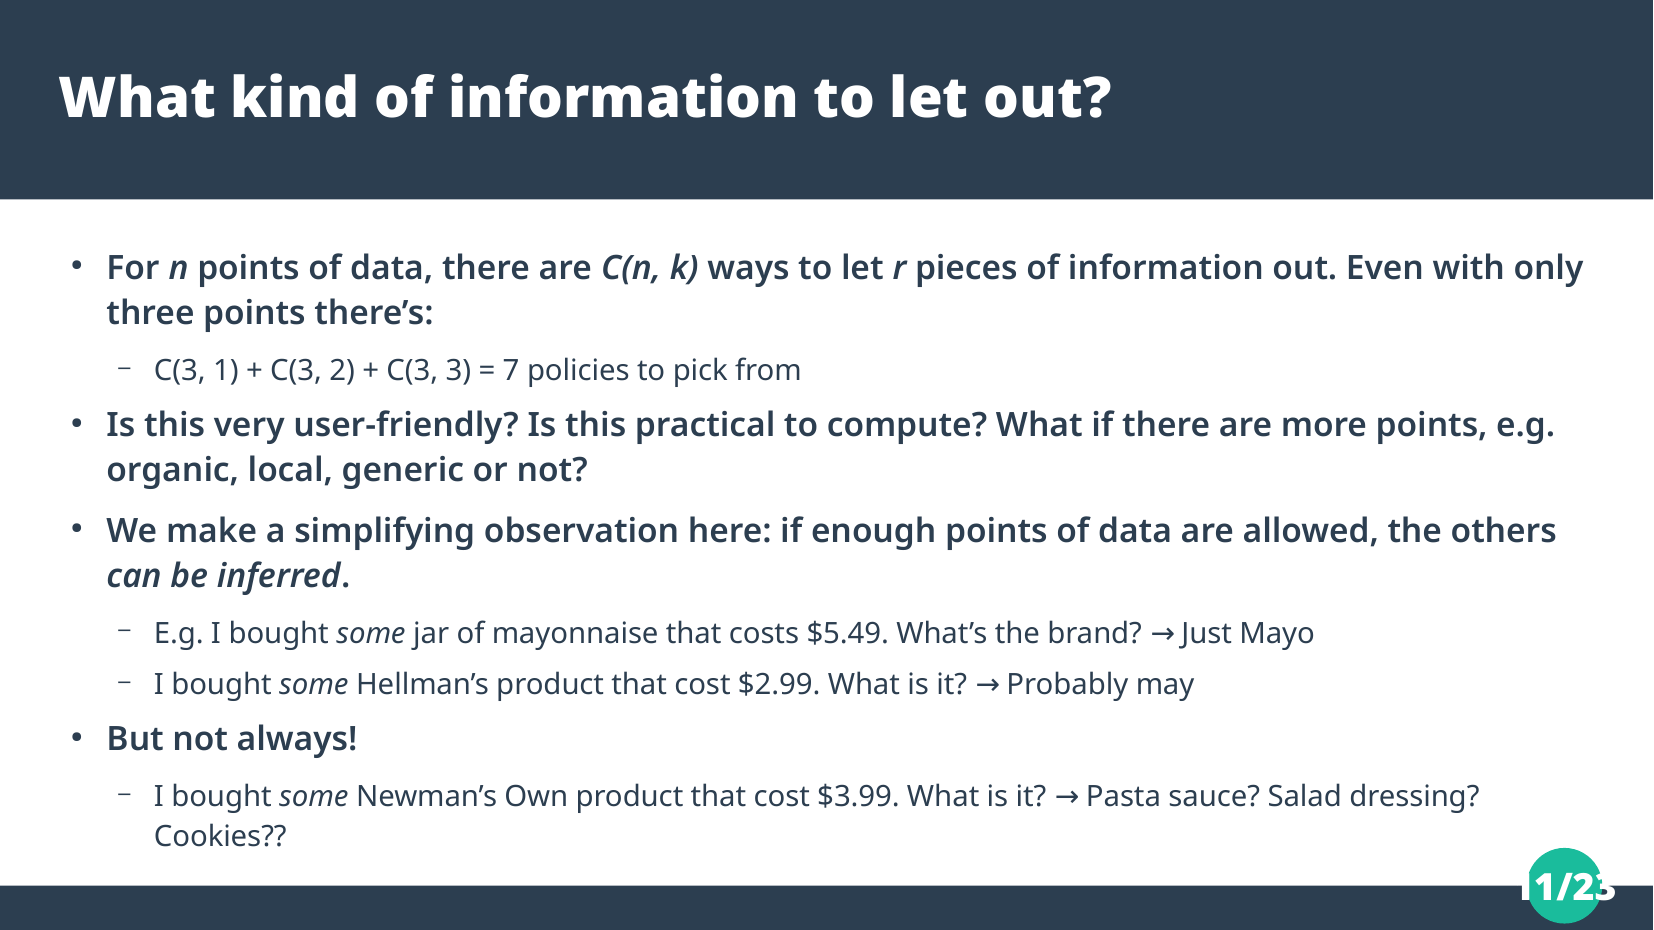

# What kind of information to let out?
For n points of data, there are C(n, k) ways to let r pieces of information out. Even with only three points there’s:
C(3, 1) + C(3, 2) + C(3, 3) = 7 policies to pick from
Is this very user-friendly? Is this practical to compute? What if there are more points, e.g. organic, local, generic or not?
We make a simplifying observation here: if enough points of data are allowed, the others can be inferred.
E.g. I bought some jar of mayonnaise that costs $5.49. What’s the brand? → Just Mayo
I bought some Hellman’s product that cost $2.99. What is it? → Probably may
But not always!
I bought some Newman’s Own product that cost $3.99. What is it? → Pasta sauce? Salad dressing? Cookies??